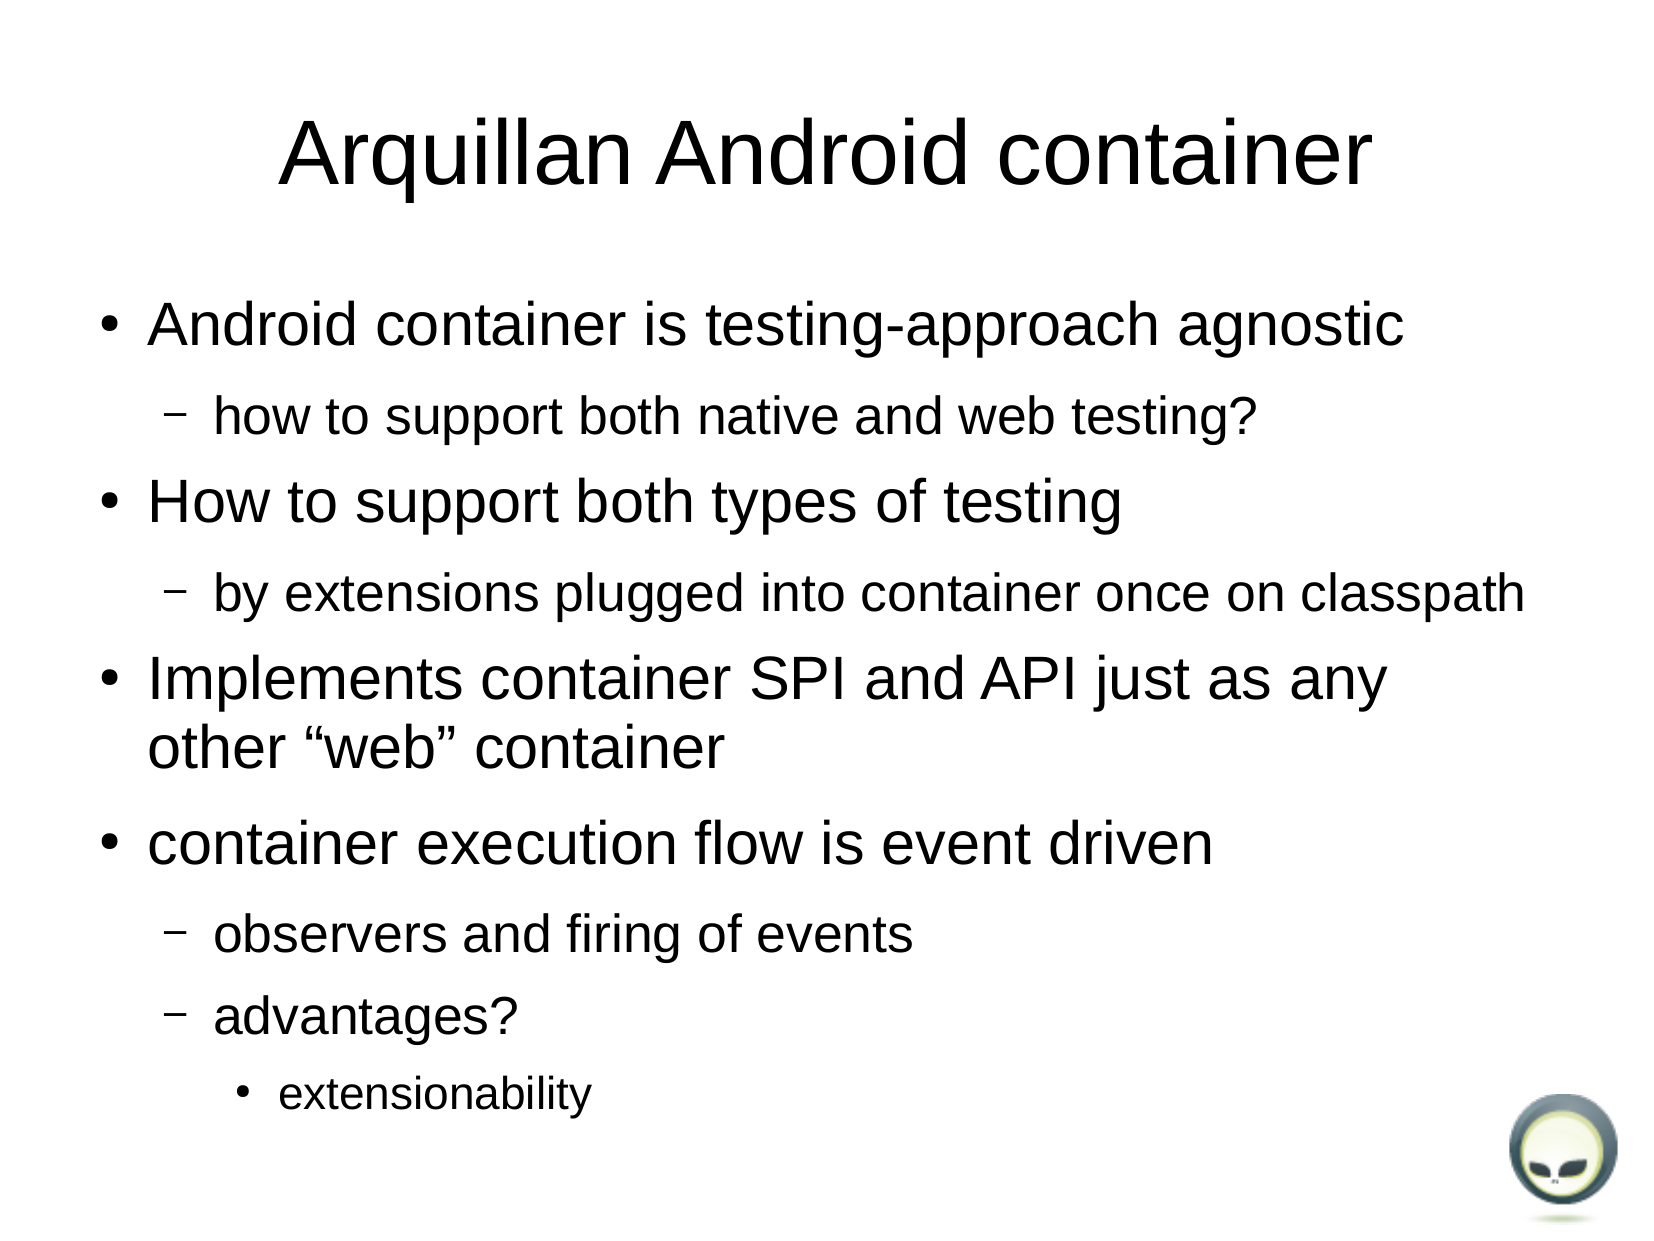

# Arquillan Android container
Android container is testing-approach agnostic
how to support both native and web testing?
How to support both types of testing
by extensions plugged into container once on classpath
Implements container SPI and API just as any other “web” container
container execution flow is event driven
observers and firing of events
advantages?
extensionability